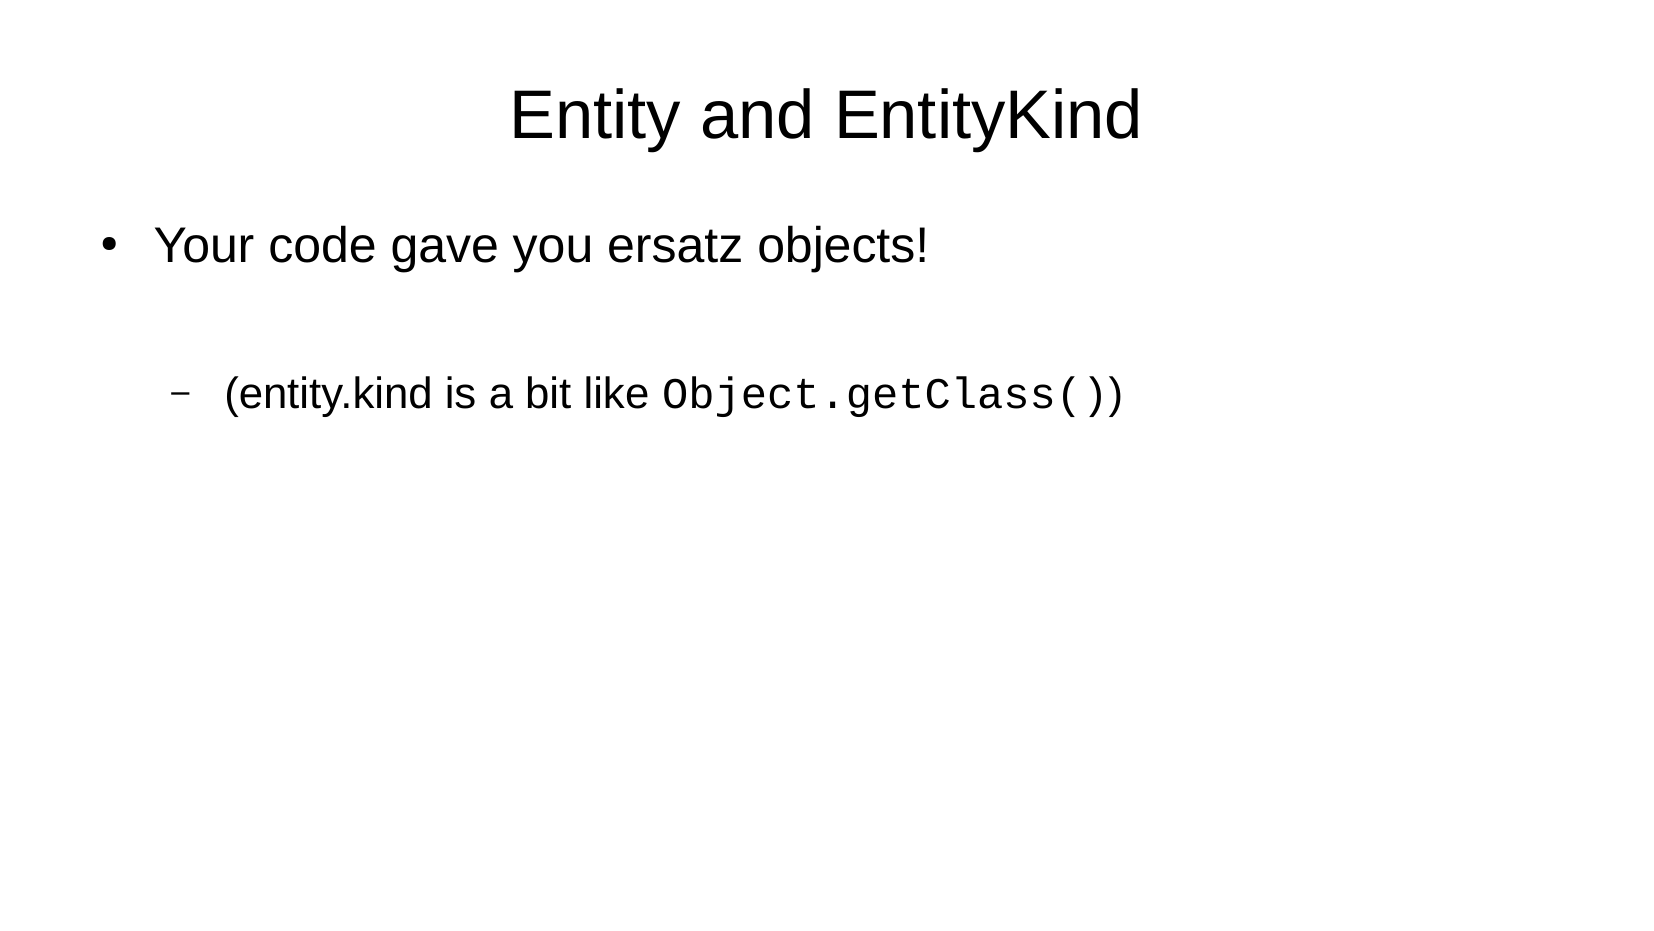

# Entity and EntityKind
Your code gave you ersatz objects!
(entity.kind is a bit like Object.getClass())